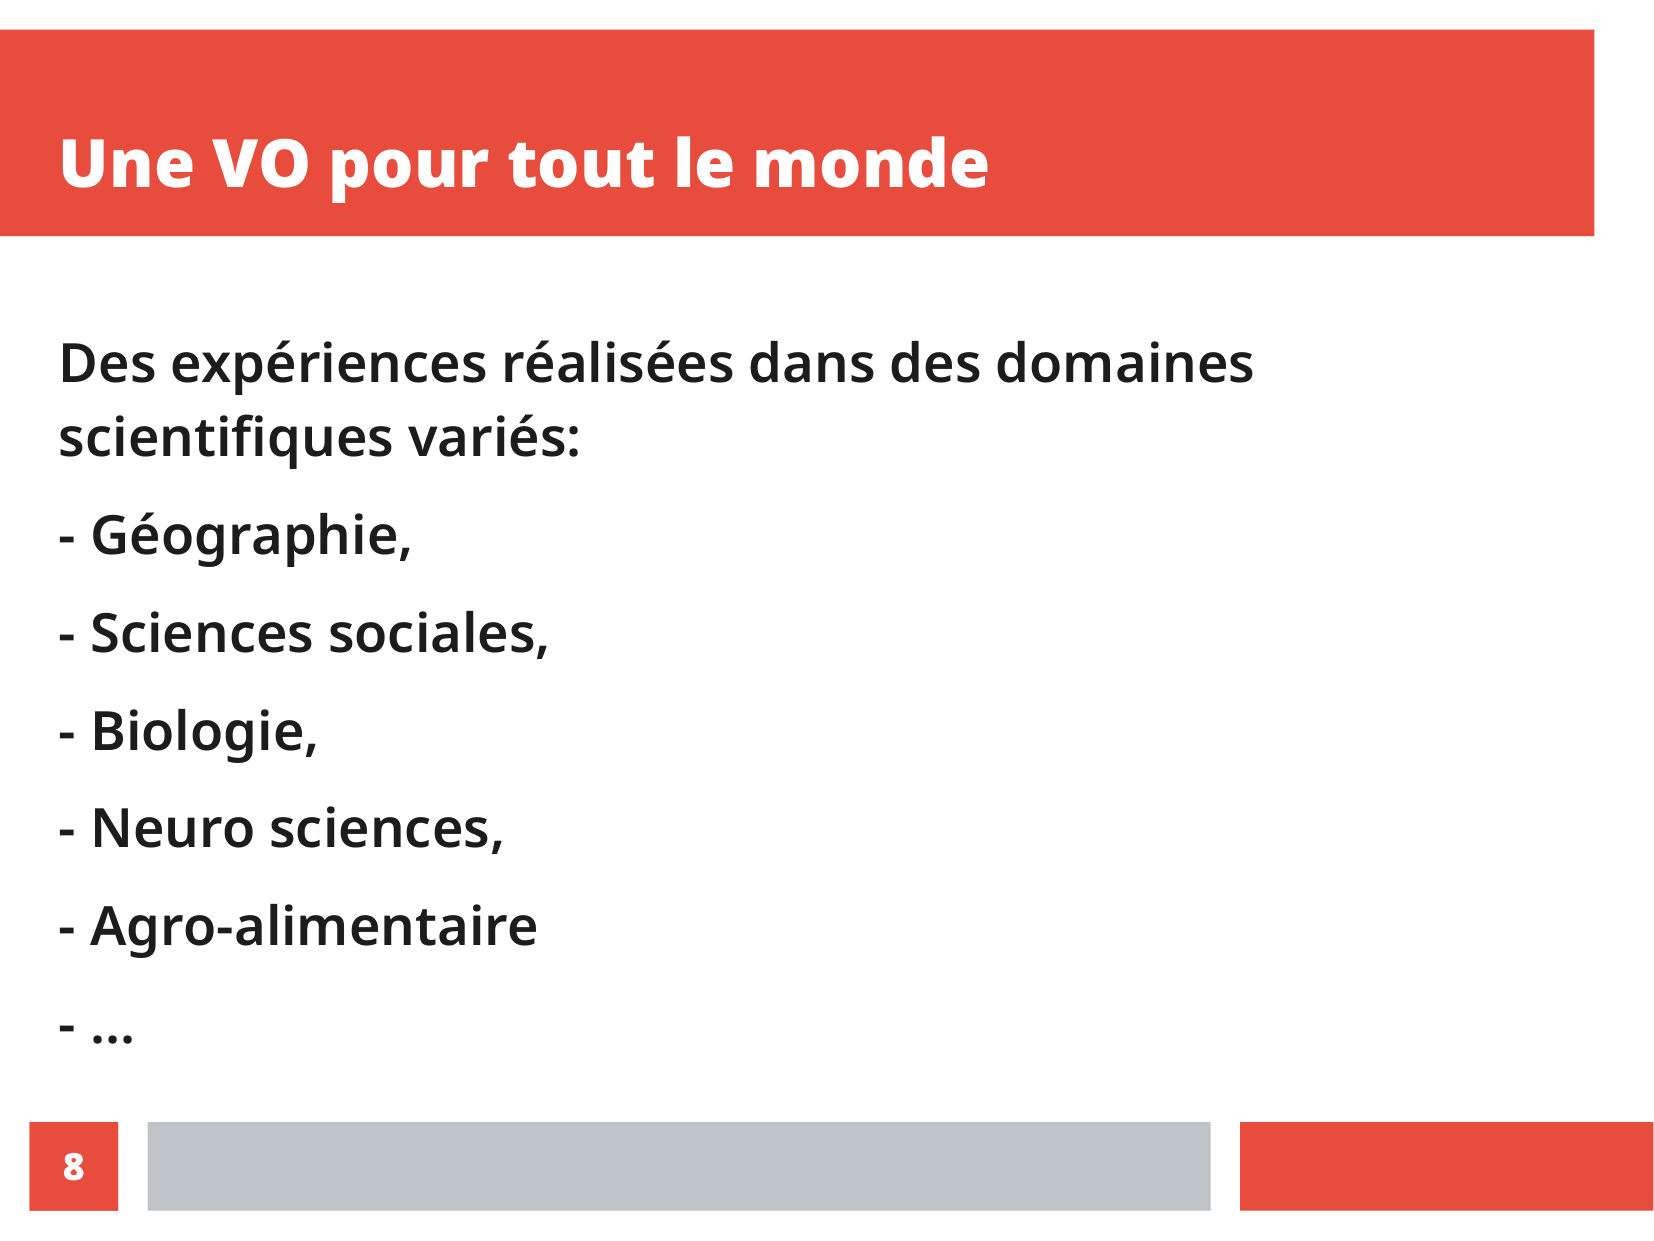

# Une VO pour tout le monde
Des expériences réalisées dans des domaines scientifiques variés:
- Géographie,
- Sciences sociales,
- Biologie,
- Neuro sciences,
- Agro-alimentaire
- ...
8